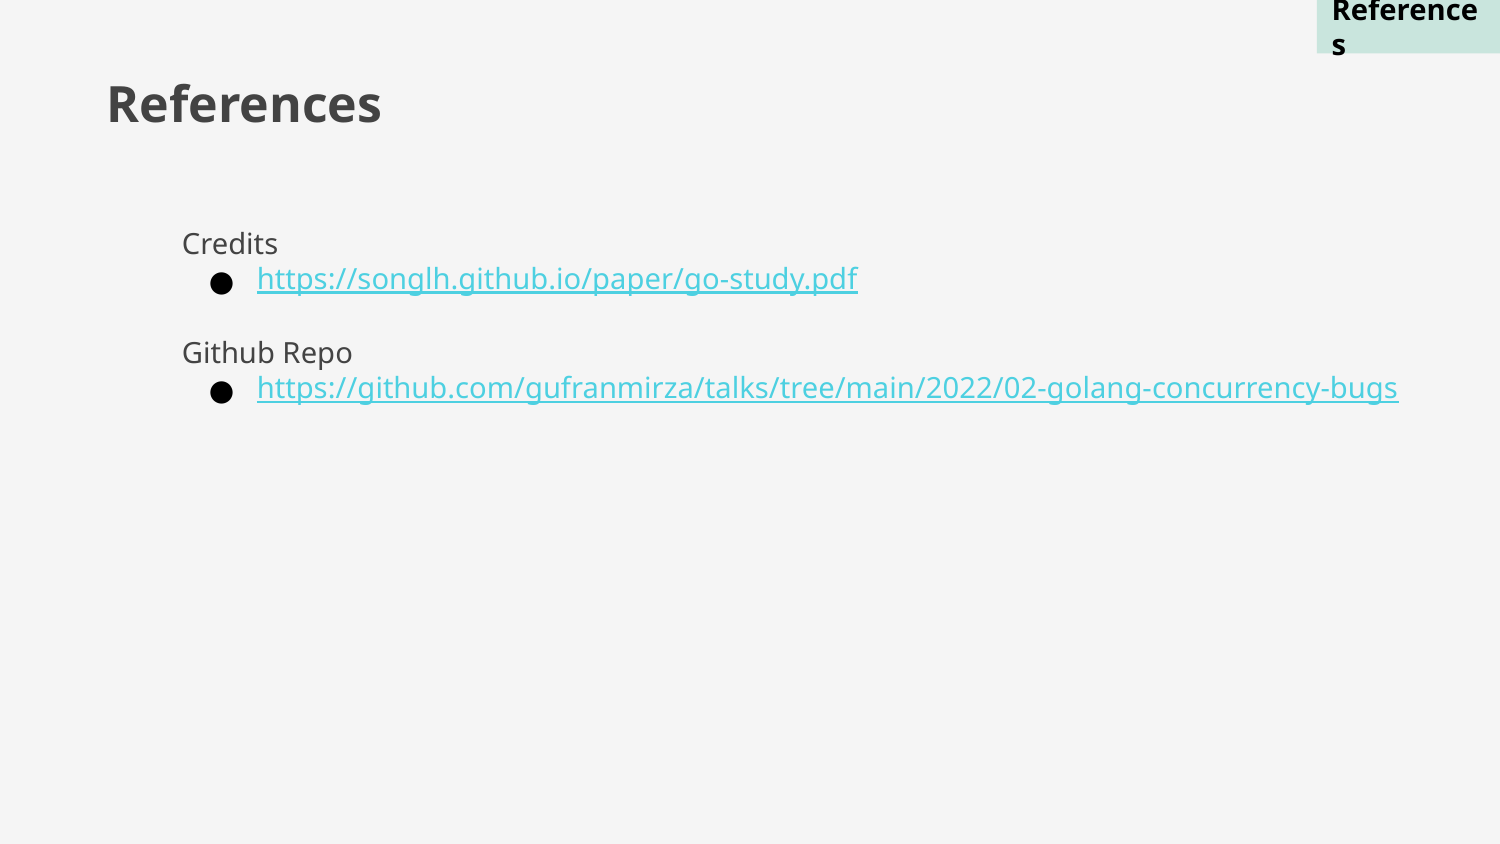

References
References
Credits
https://songlh.github.io/paper/go-study.pdf
Github Repo
https://github.com/gufranmirza/talks/tree/main/2022/02-golang-concurrency-bugs